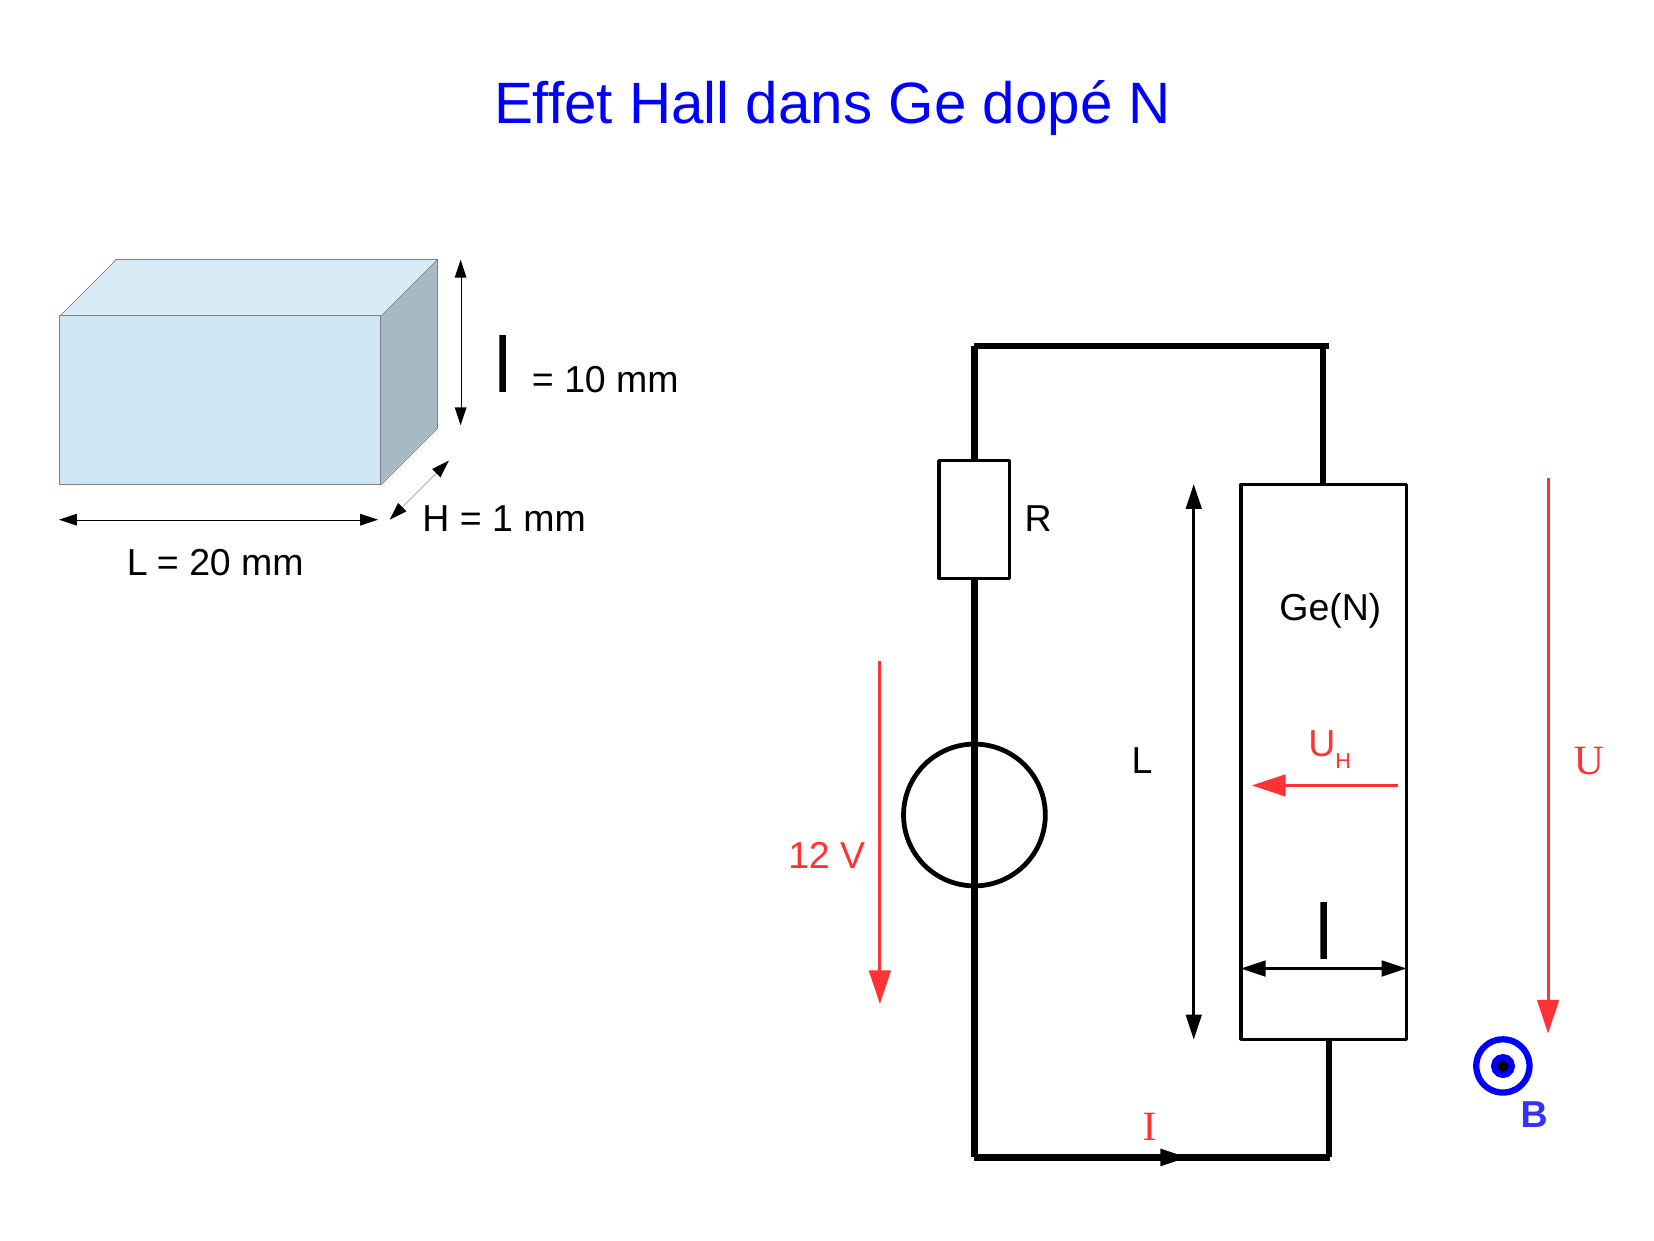

Effet Hall dans Ge dopé N
l = 10 mm
H = 1 mm
R
L = 20 mm
Ge(N)
UH
U
L
12 V
l
B
I